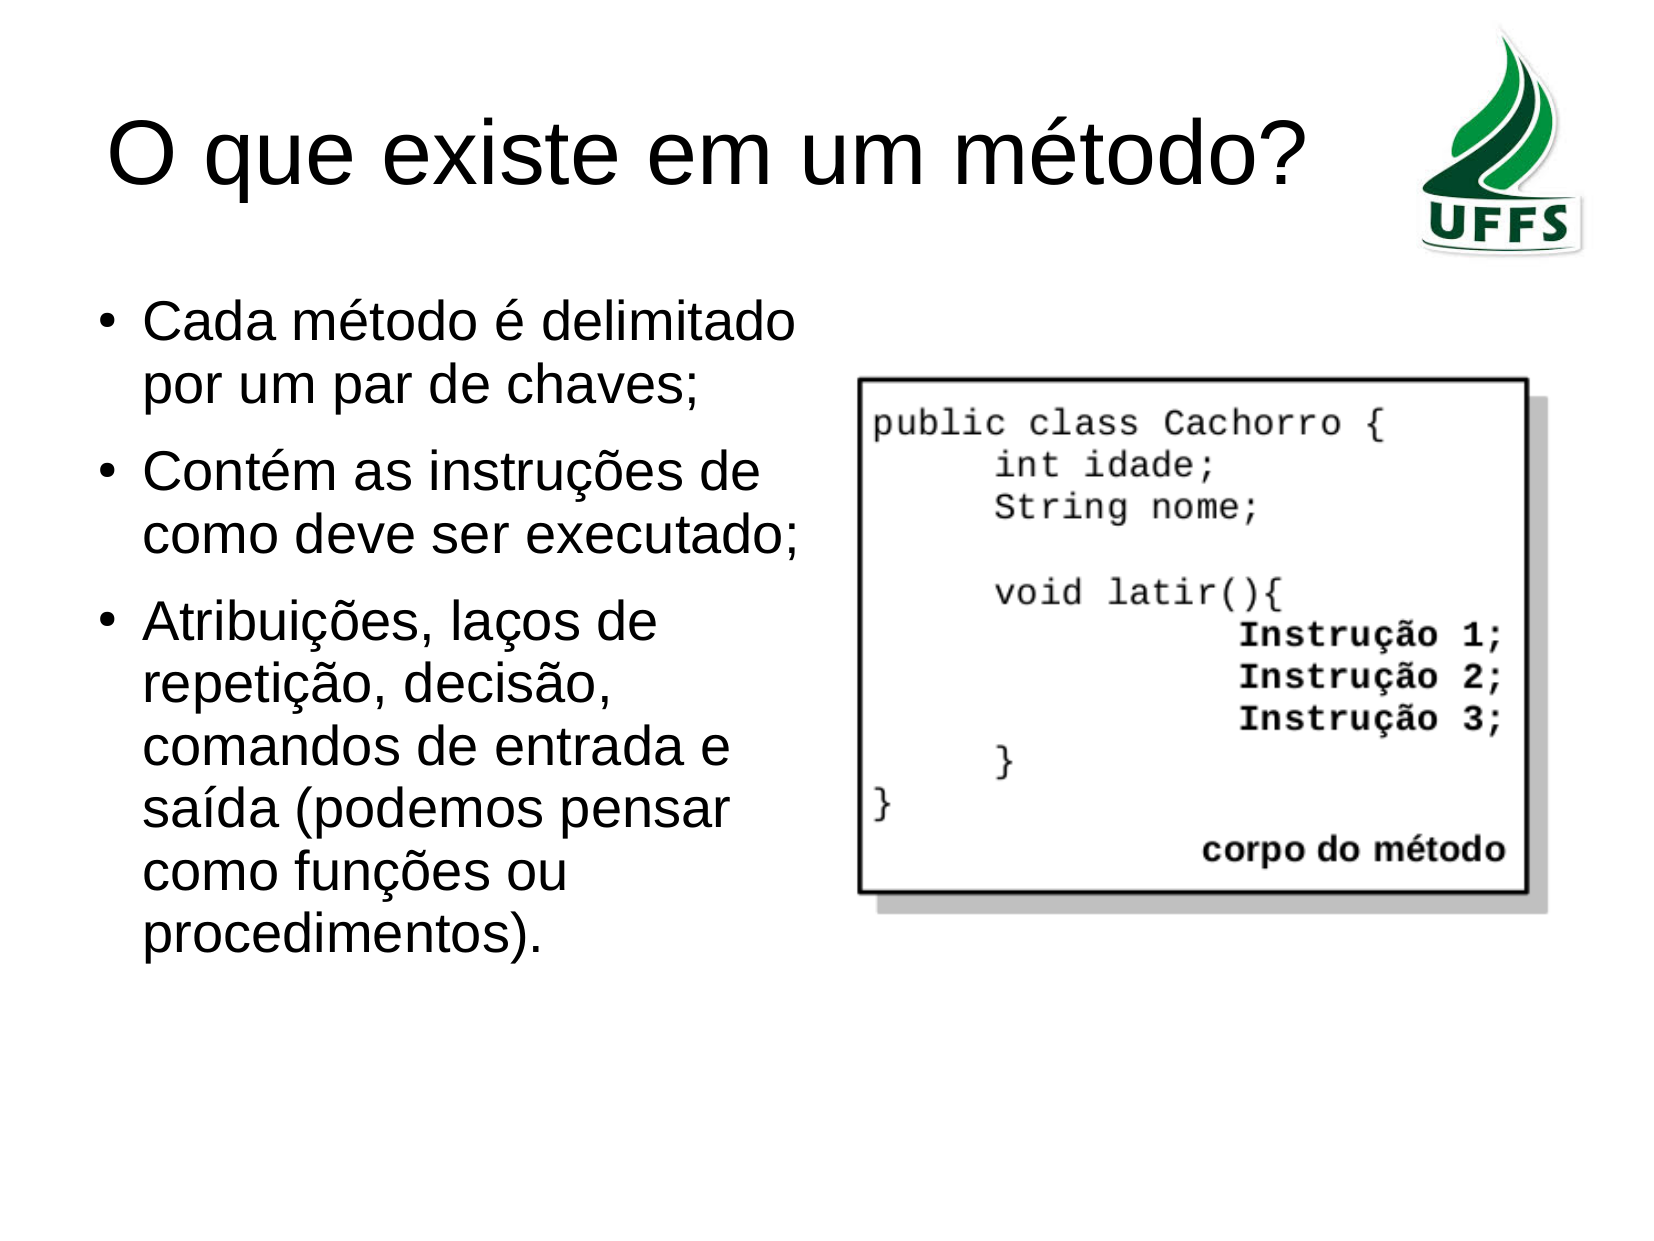

# O que existe em um método?
Cada método é delimitado por um par de chaves;
Contém as instruções de como deve ser executado;
Atribuições, laços de repetição, decisão, comandos de entrada e saída (podemos pensar como funções ou procedimentos).